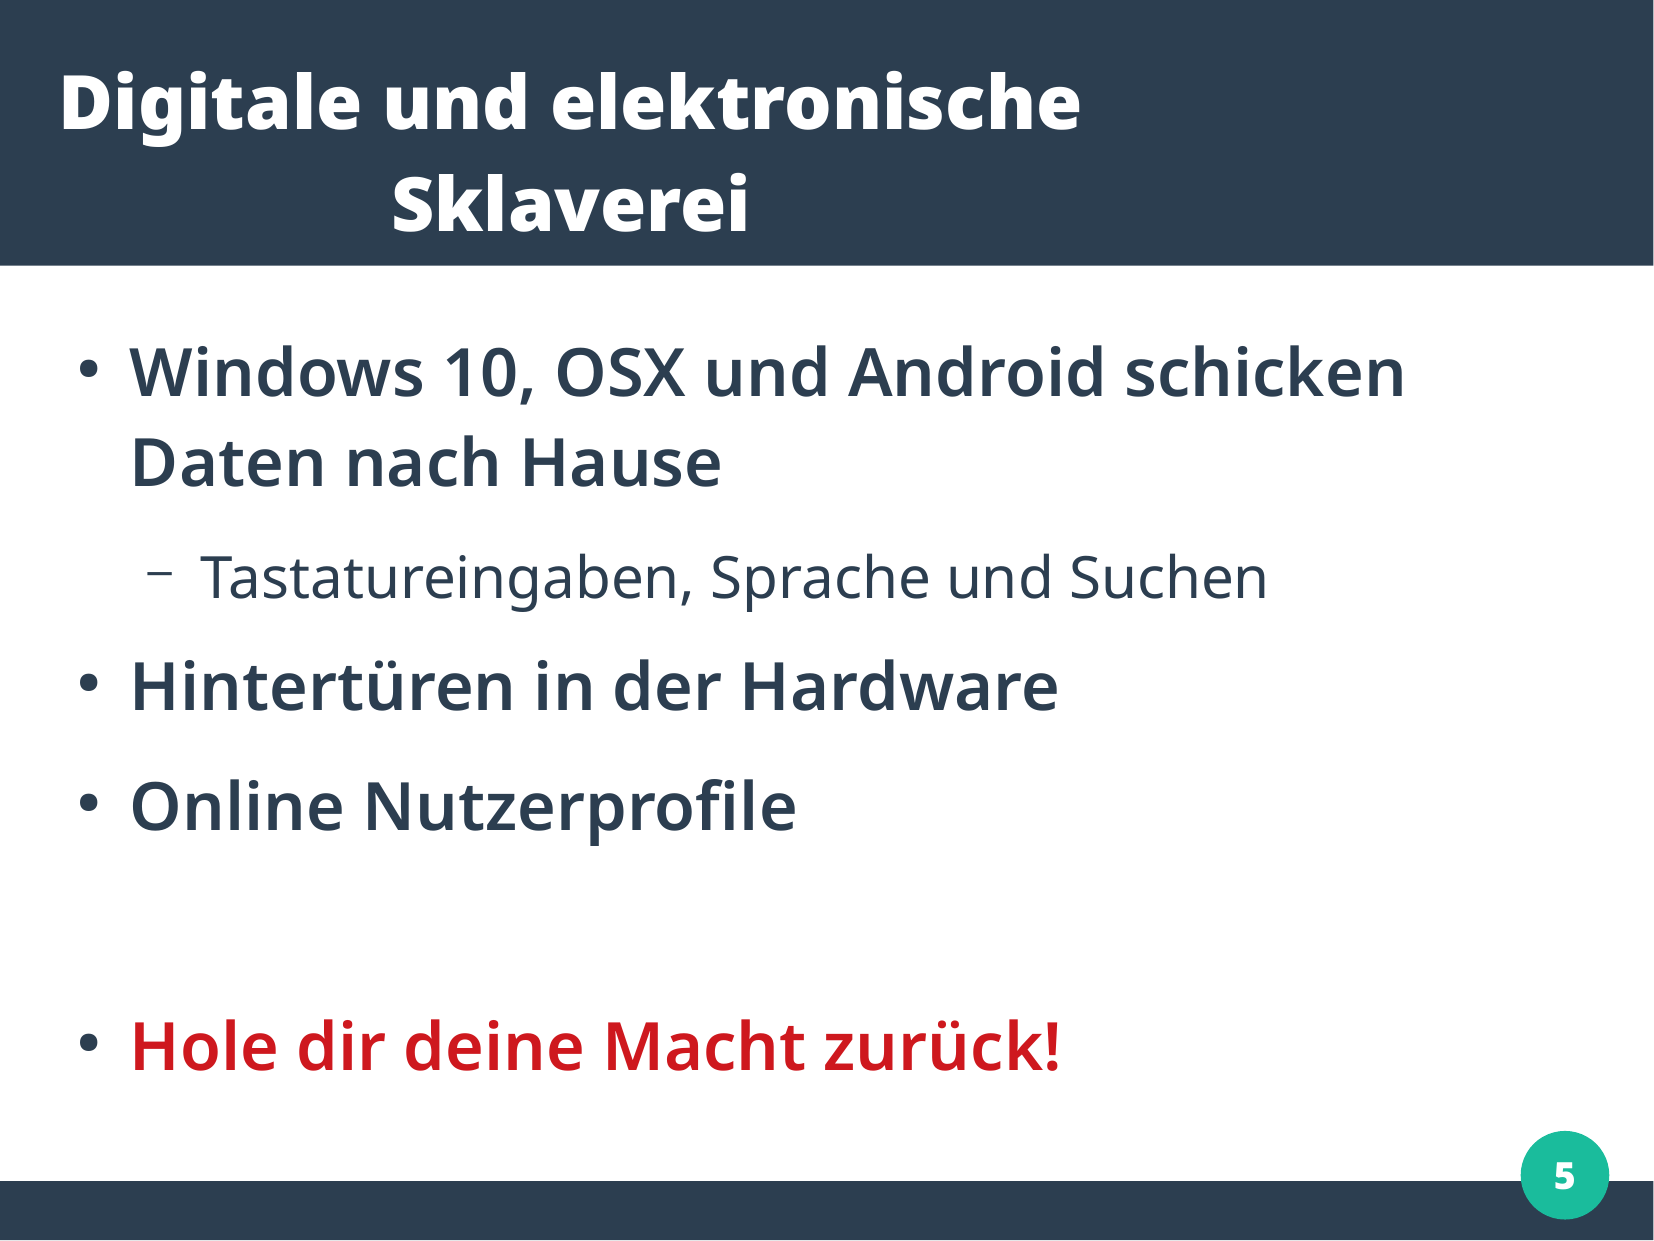

# Digitale und elektronische Sklaverei
Windows 10, OSX und Android schicken Daten nach Hause
Tastatureingaben, Sprache und Suchen
Hintertüren in der Hardware
Online Nutzerprofile
Hole dir deine Macht zurück!
5